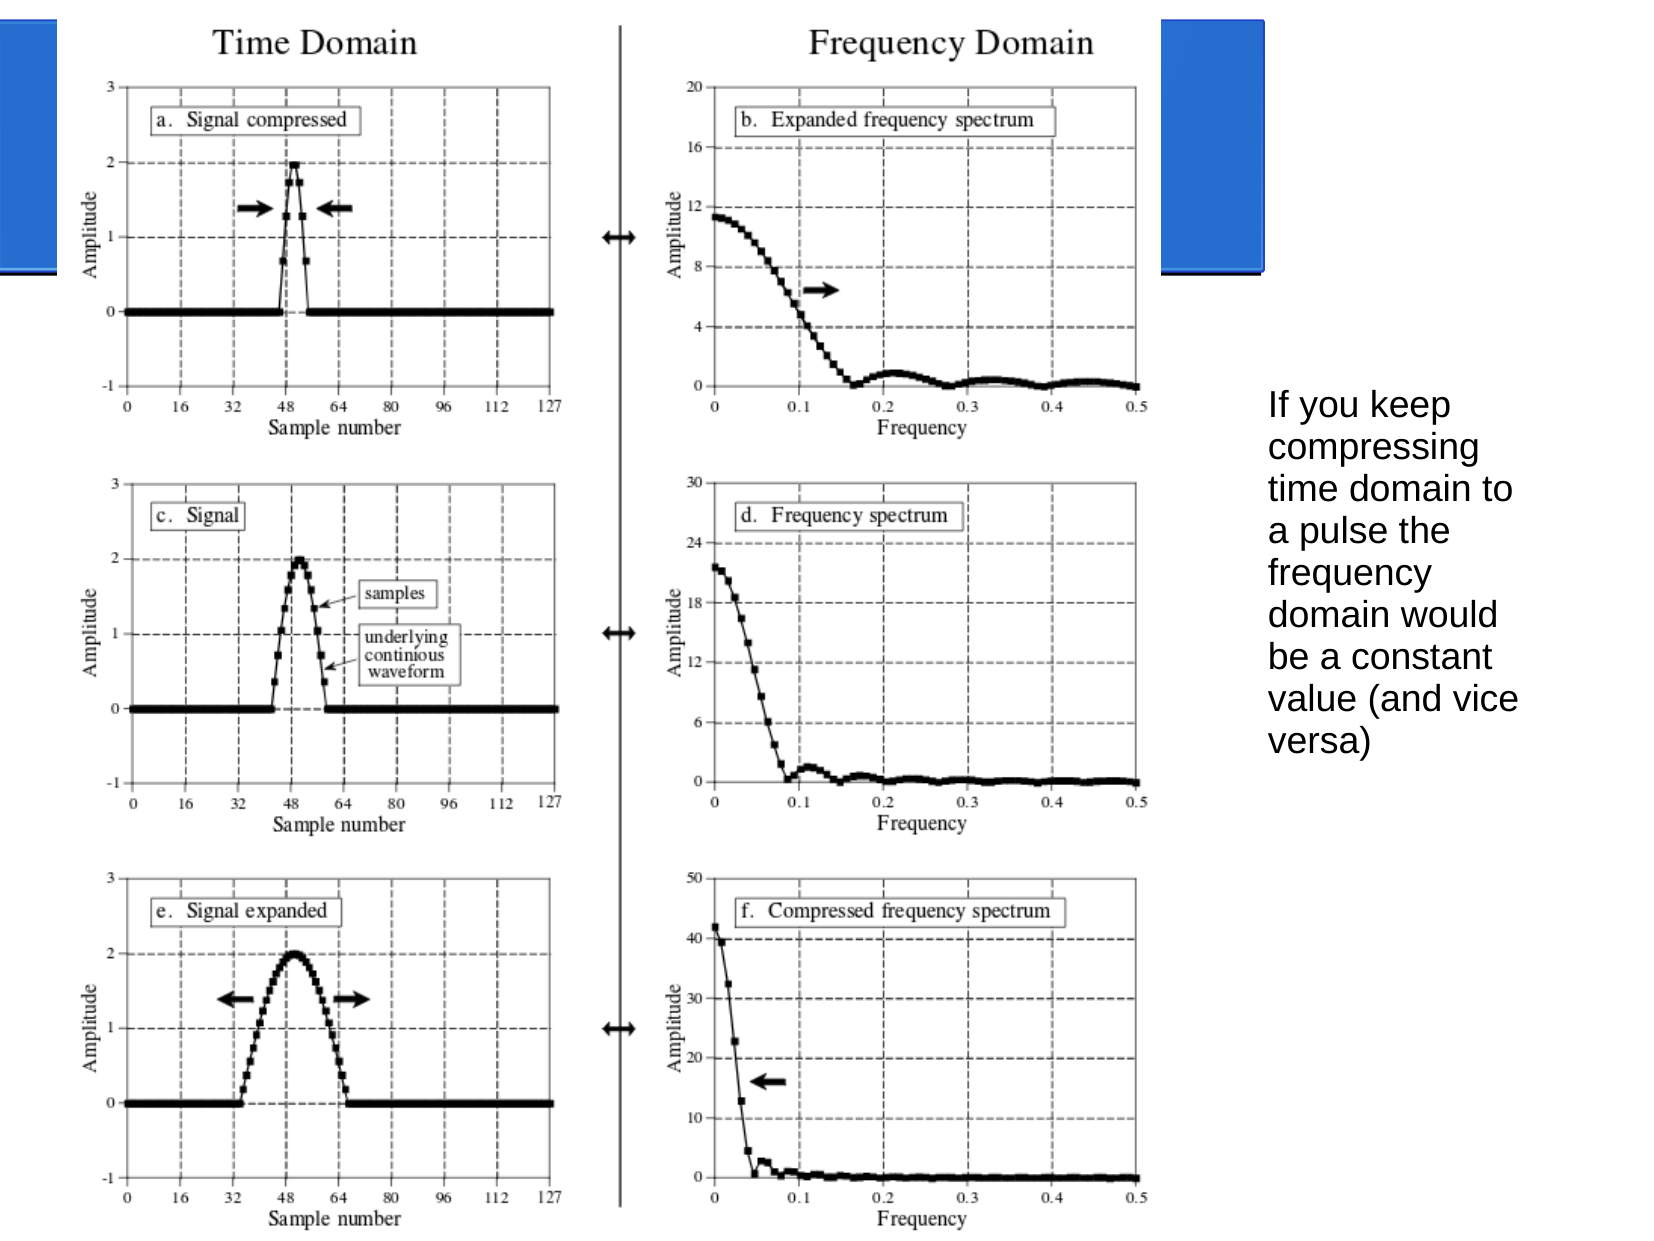

#
If you keep compressing time domain to a pulse the frequency domain would be a constant value (and vice versa)